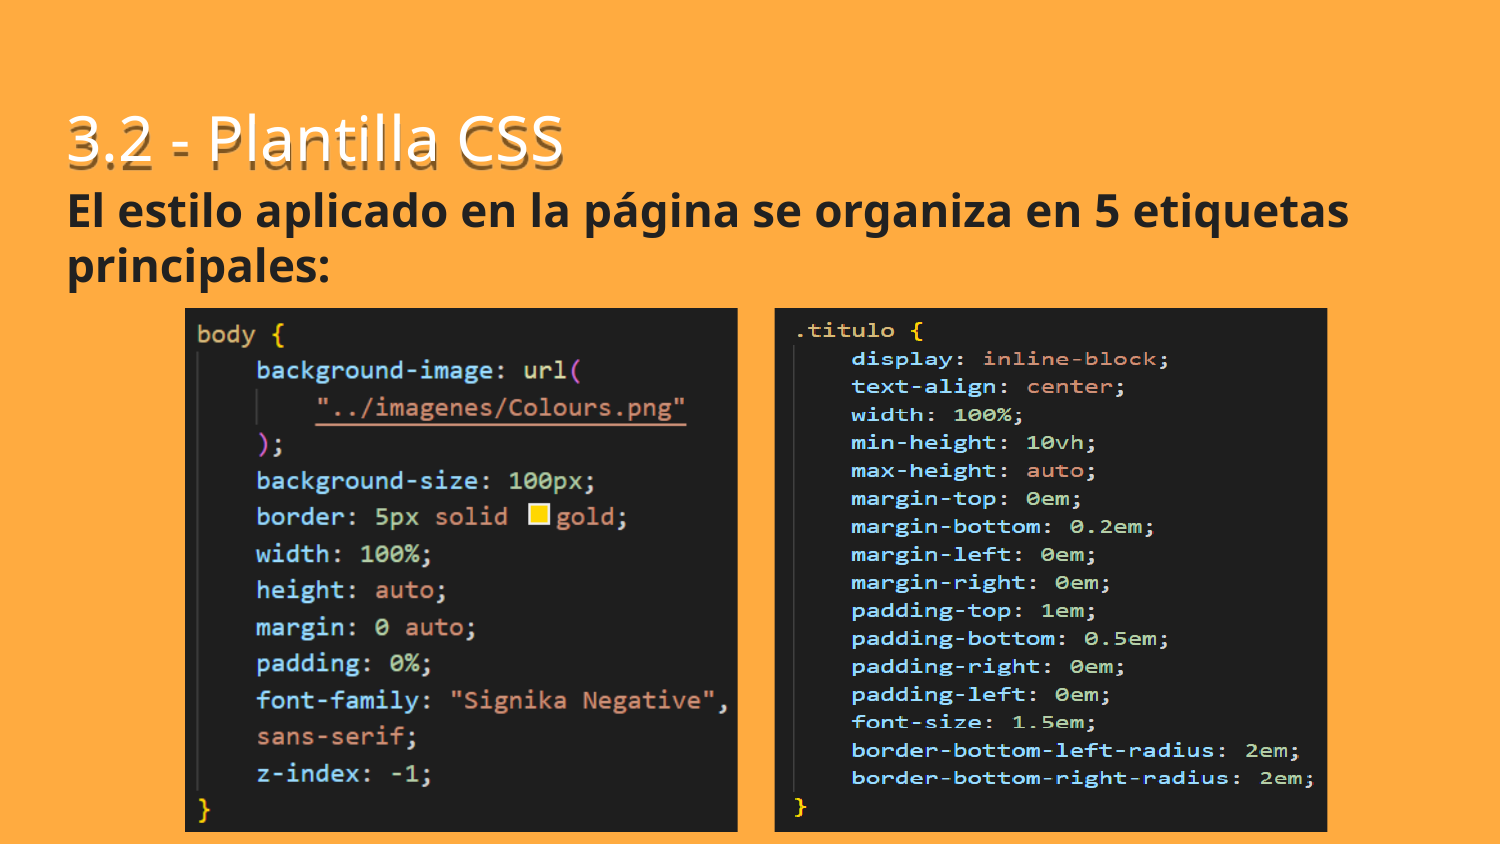

# 3.2 - Plantilla CSS
El estilo aplicado en la página se organiza en 5 etiquetas principales: